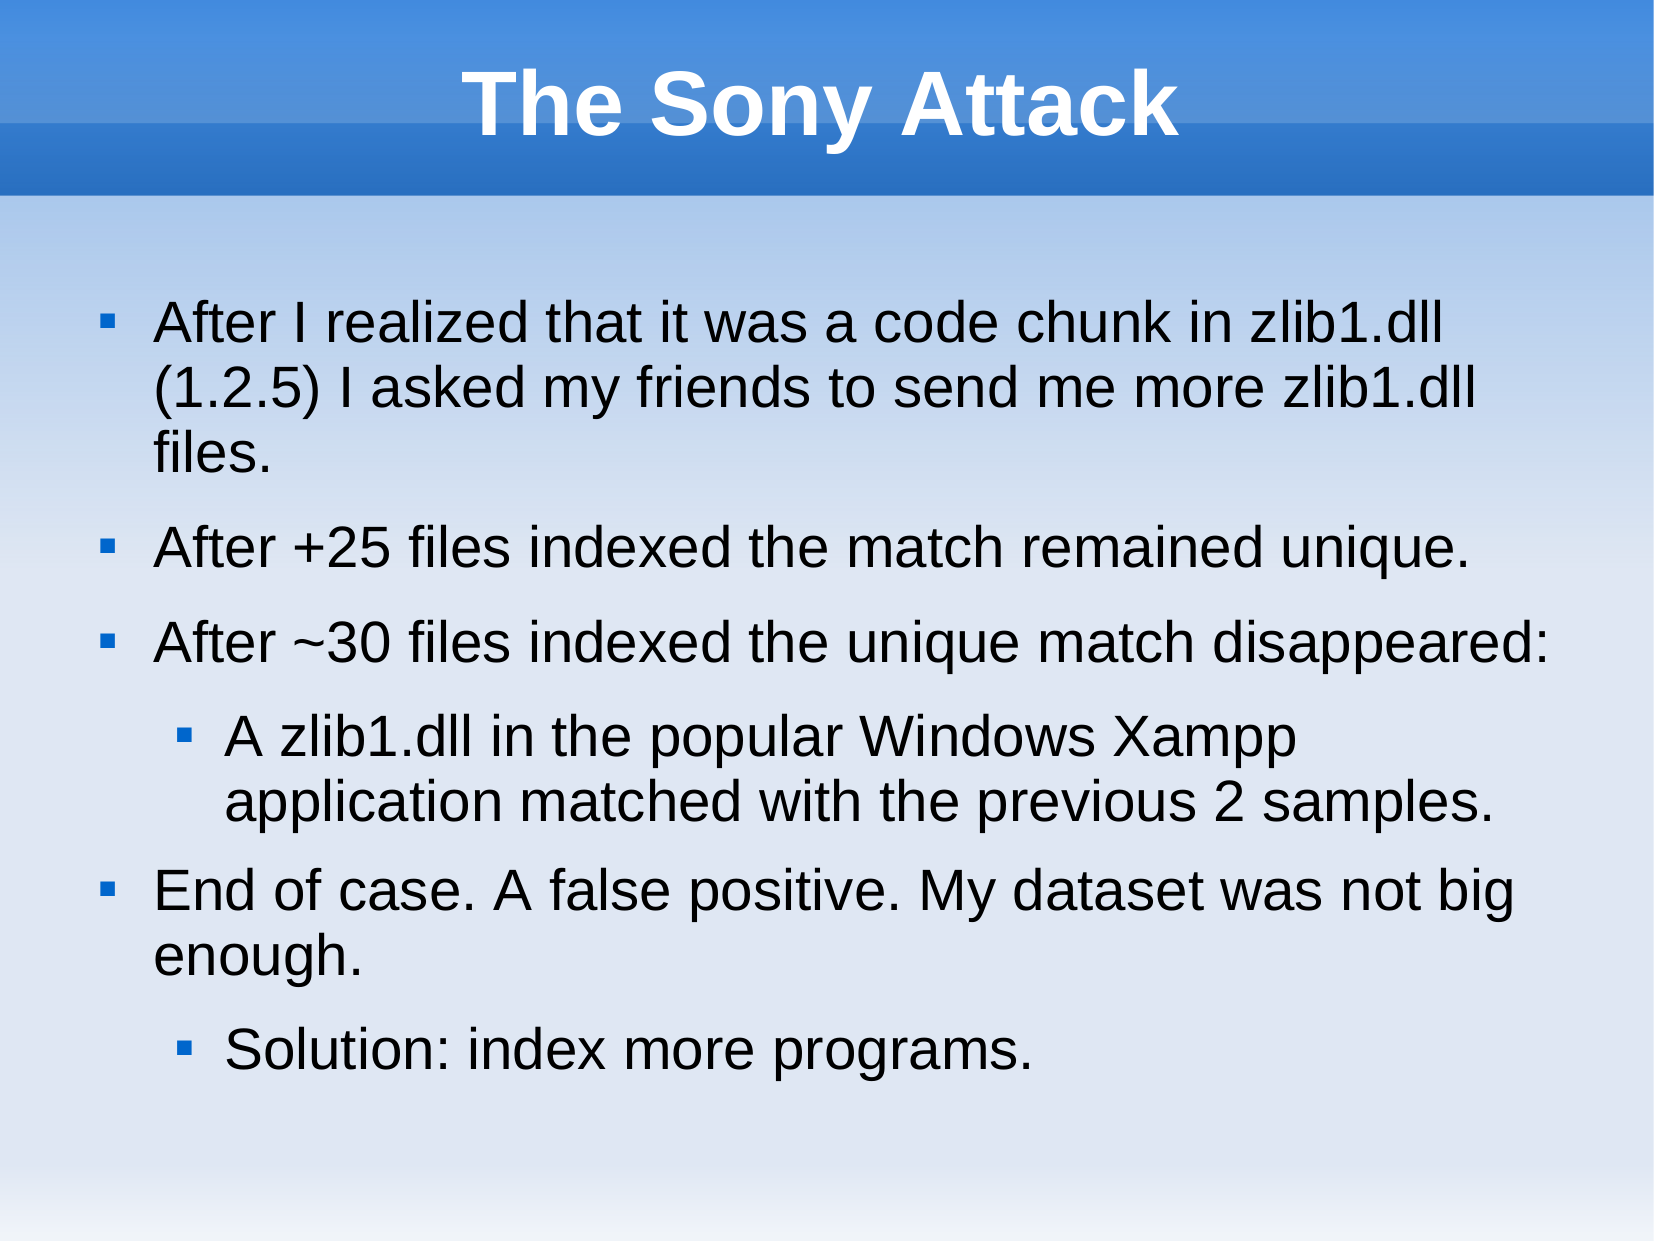

# The Sony Attack
After I realized that it was a code chunk in zlib1.dll (1.2.5) I asked my friends to send me more zlib1.dll files.
After +25 files indexed the match remained unique.
After ~30 files indexed the unique match disappeared:
A zlib1.dll in the popular Windows Xampp application matched with the previous 2 samples.
End of case. A false positive. My dataset was not big enough.
Solution: index more programs.